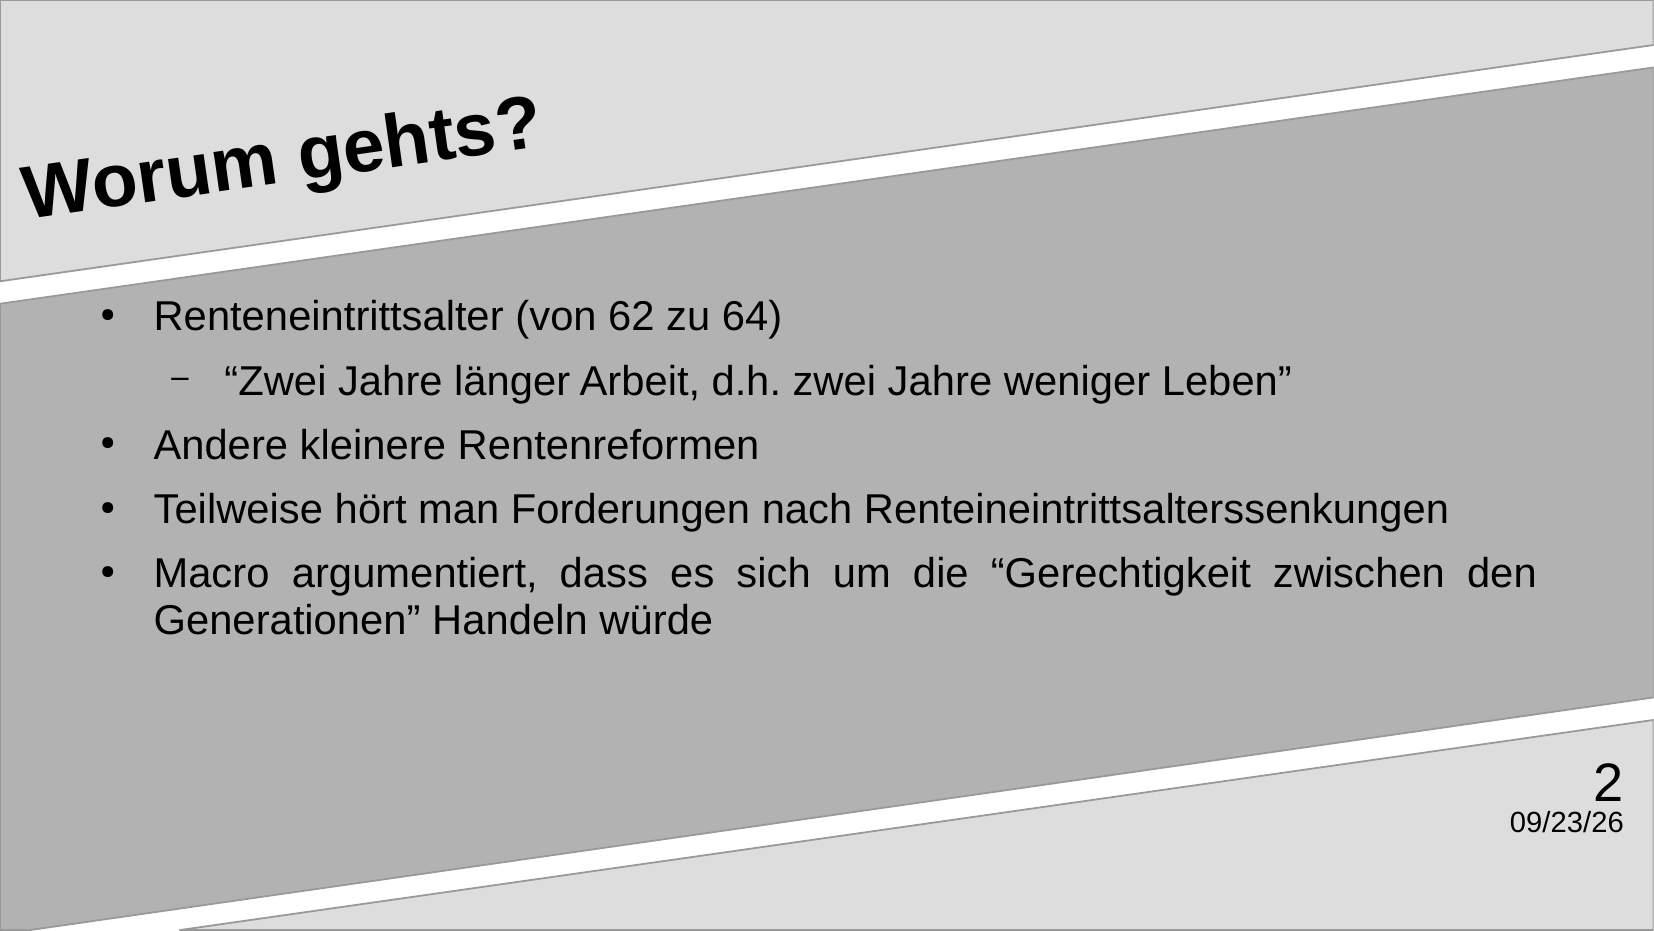

# Worum gehts?
Renteneintrittsalter (von 62 zu 64)
“Zwei Jahre länger Arbeit, d.h. zwei Jahre weniger Leben”
Andere kleinere Rentenreformen
Teilweise hört man Forderungen nach Renteineintrittsalterssenkungen
Macro argumentiert, dass es sich um die “Gerechtigkeit zwischen den Generationen” Handeln würde
2